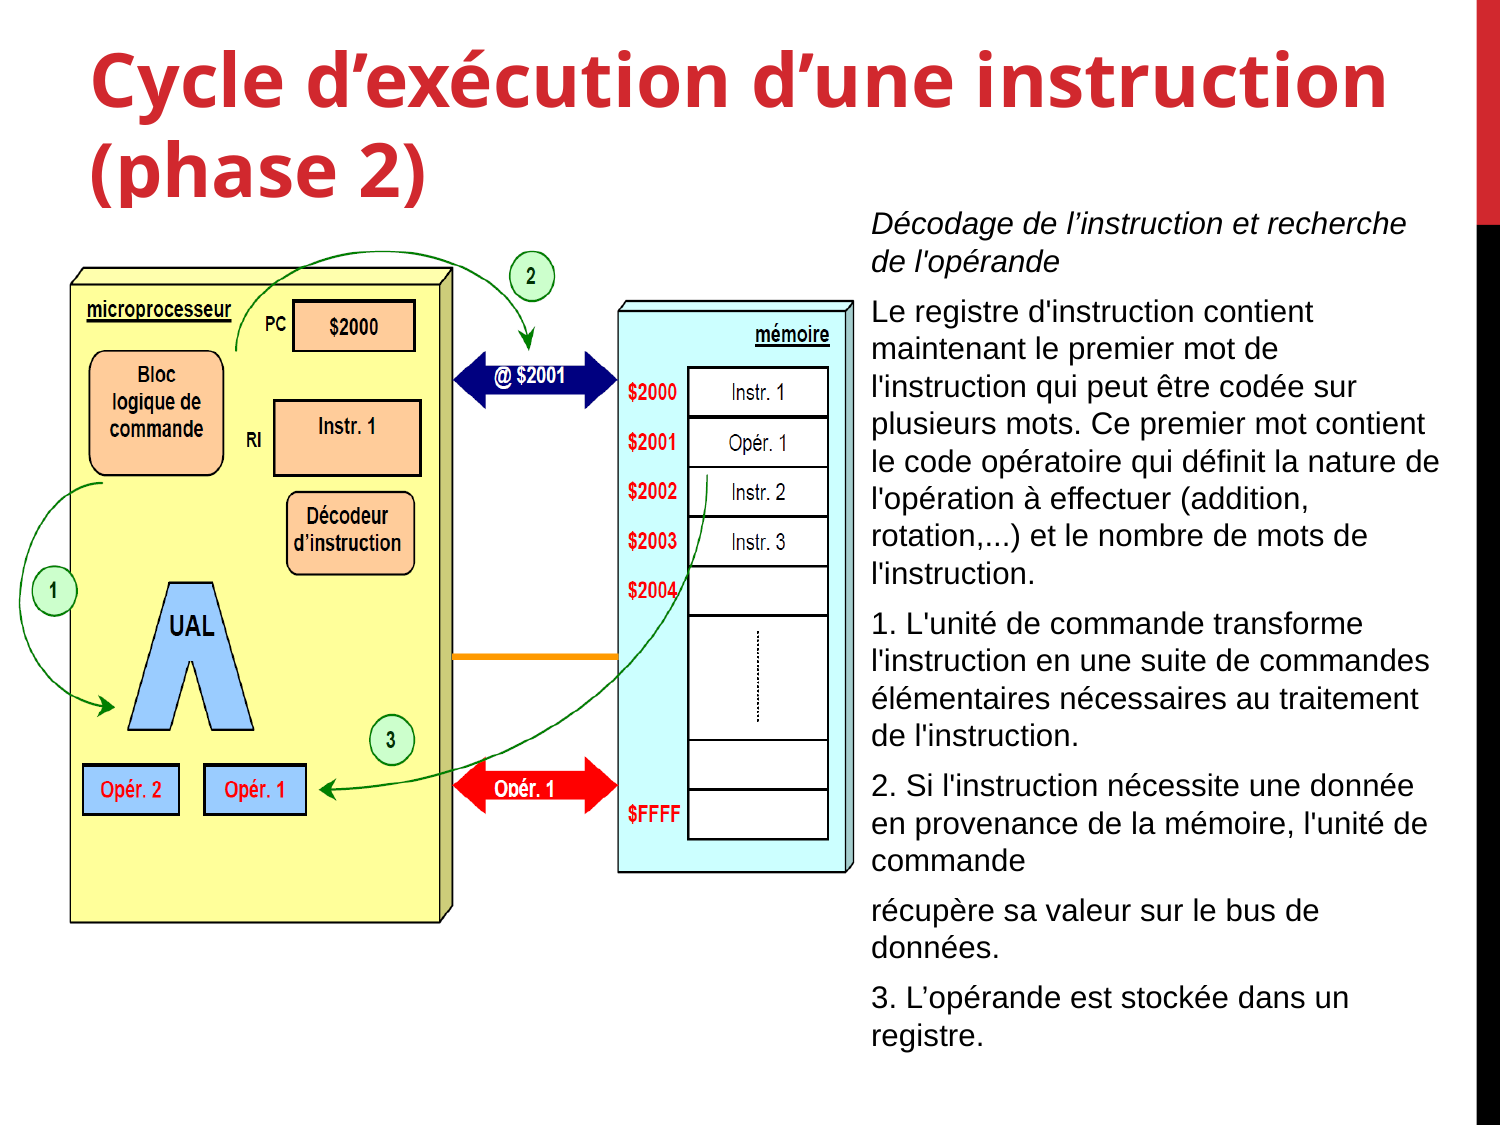

# Cycle d’exécution d’une instruction (phase 2)
Décodage de l’instruction et recherche de l'opérande
Le registre d'instruction contient maintenant le premier mot de l'instruction qui peut être codée sur plusieurs mots. Ce premier mot contient le code opératoire qui définit la nature de l'opération à effectuer (addition, rotation,...) et le nombre de mots de l'instruction.
1. L'unité de commande transforme l'instruction en une suite de commandes élémentaires nécessaires au traitement de l'instruction.
2. Si l'instruction nécessite une donnée en provenance de la mémoire, l'unité de commande
récupère sa valeur sur le bus de données.
3. L’opérande est stockée dans un registre.